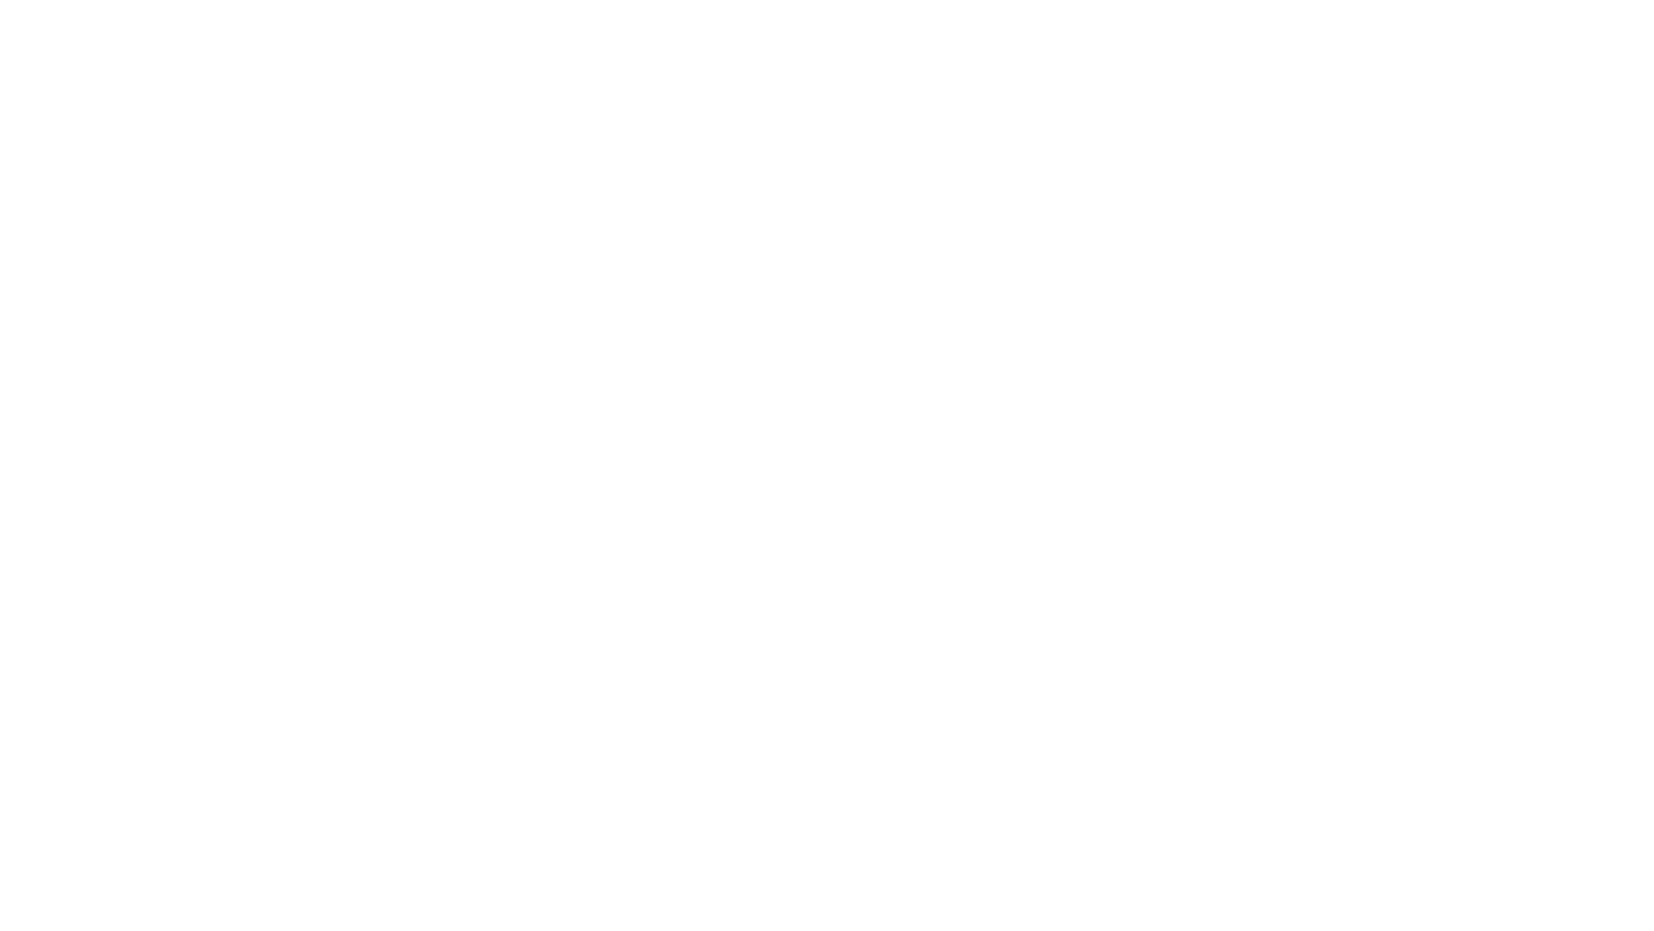

# Apresentação do circuito
O circuito gerador do sinal pulsante.
Um canal PWM do microcontrolador, conectado através de um diodo a um gate driver.
O sinal do microcontrolador é de 3.3v e suporta em torno de 15mA, assim o gate driver tem capacidade de ate 18V e 6A.
Comumente estes drivers são usados para chavear mosfets, o led apenas impede retorno de tensão para o microcontrolador